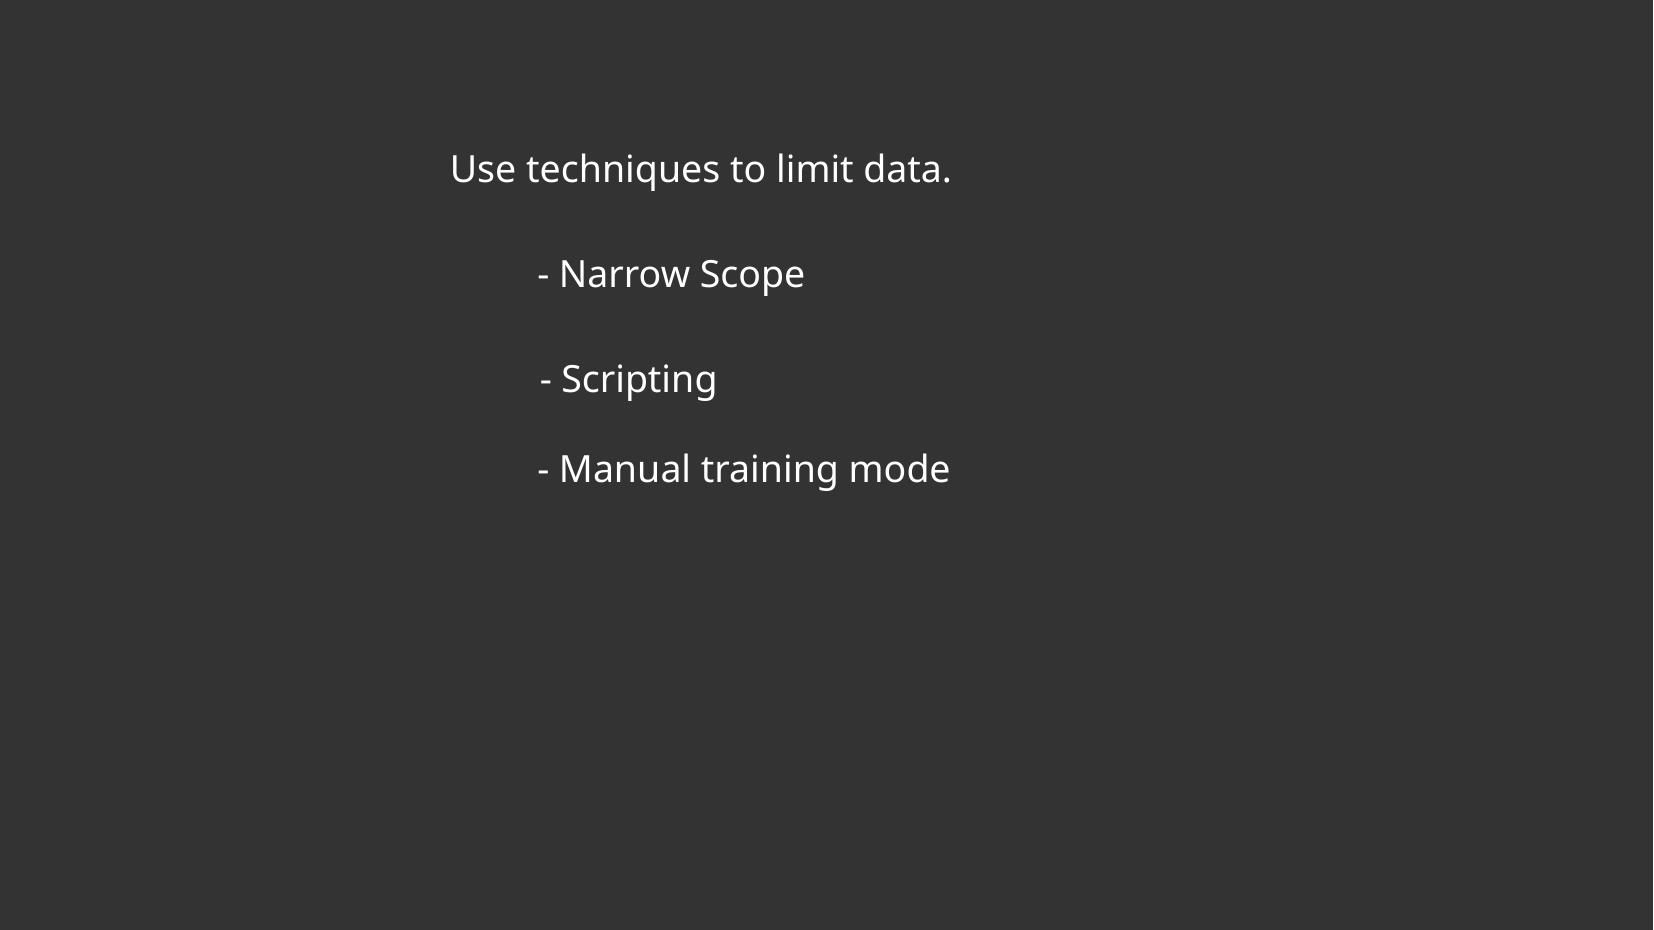

Use techniques to limit data.
- Narrow Scope
- Scripting
- Manual training mode